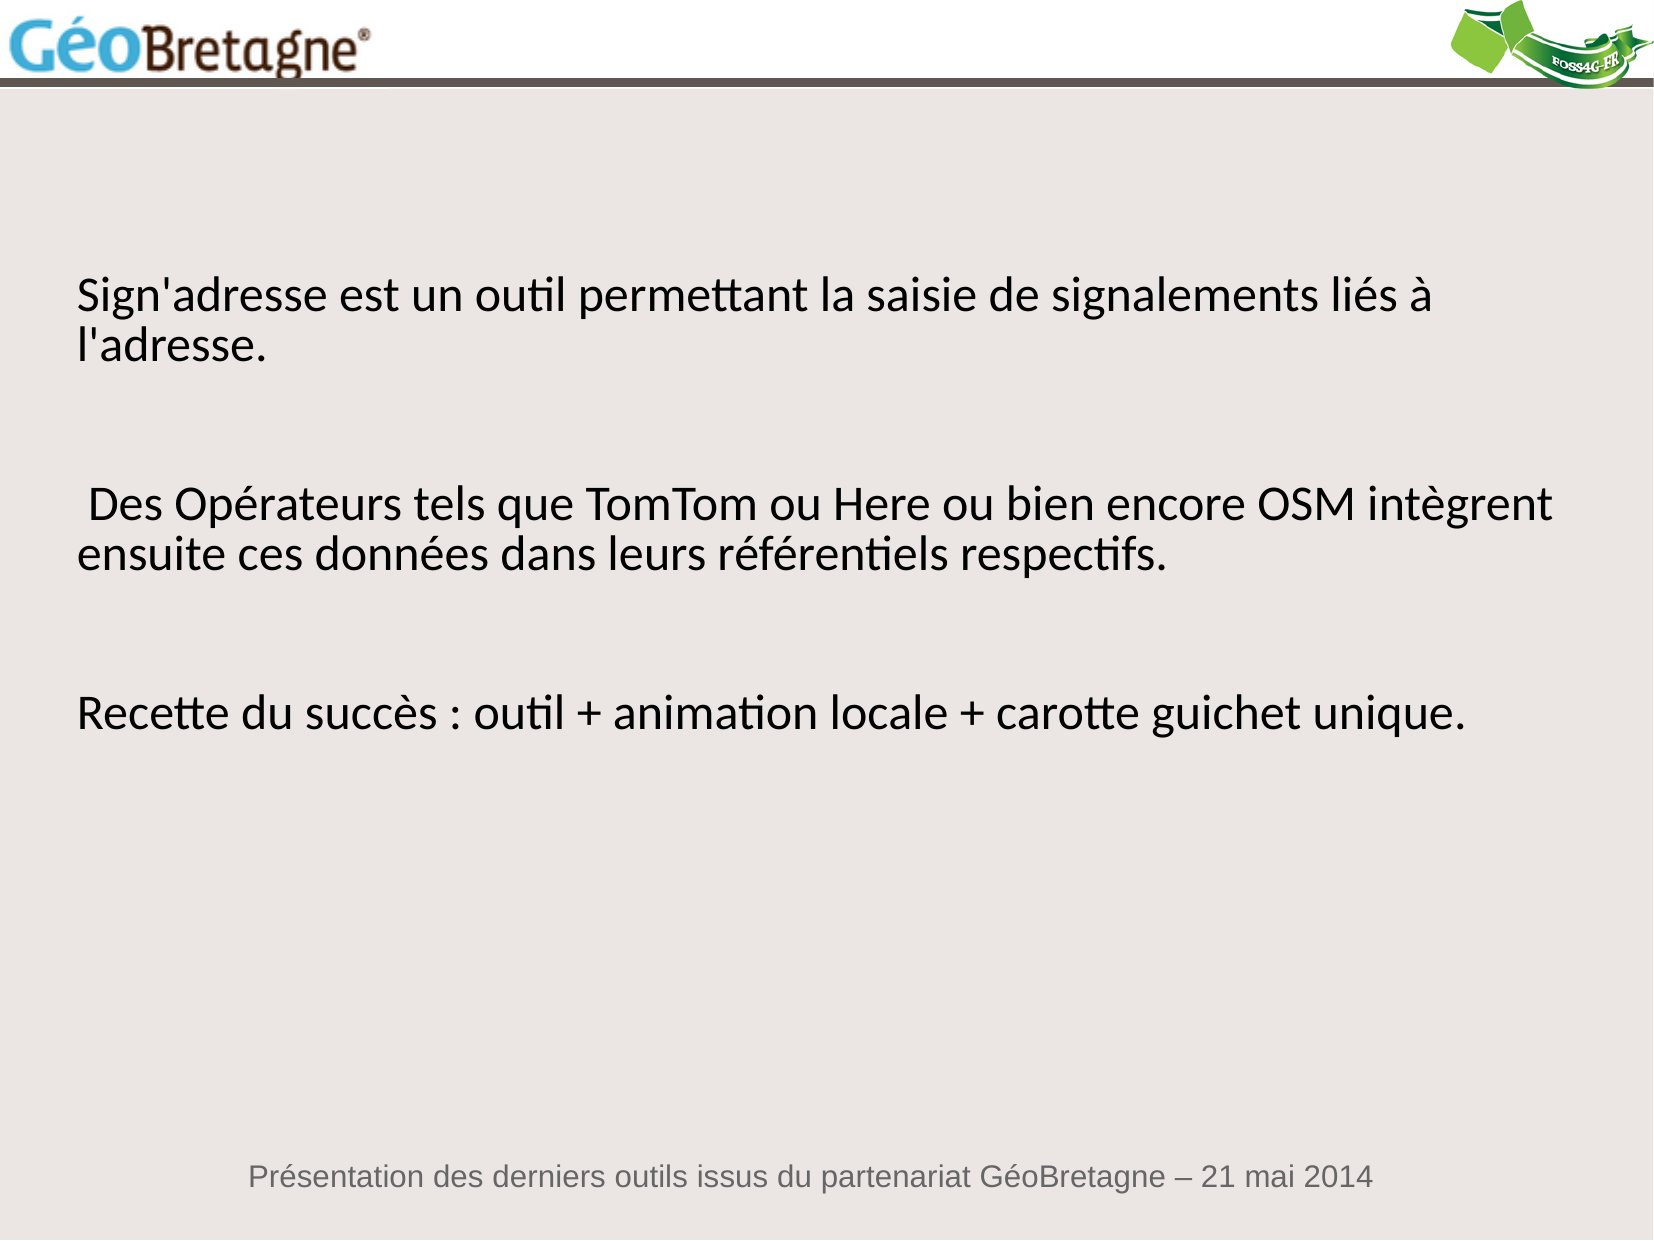

# Sign'adresse est un outil permettant la saisie de signalements liés à l'adresse.
 Des Opérateurs tels que TomTom ou Here ou bien encore OSM intègrent ensuite ces données dans leurs référentiels respectifs.
Recette du succès : outil + animation locale + carotte guichet unique.